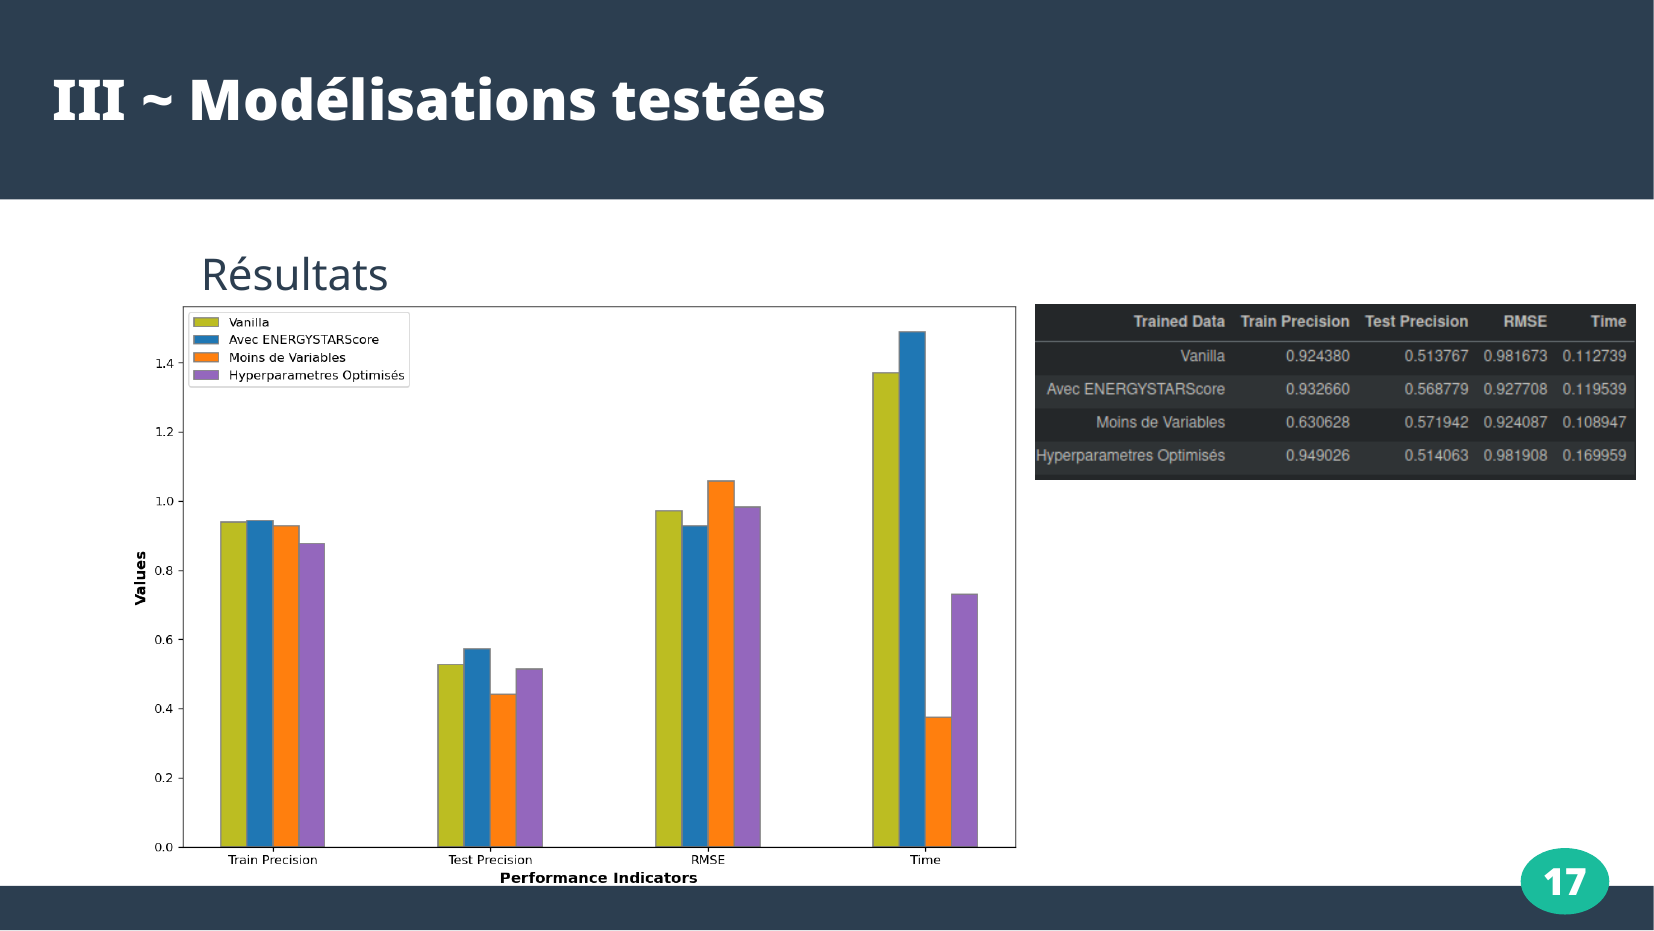

# III ~ Modélisations testées
Résultats
17